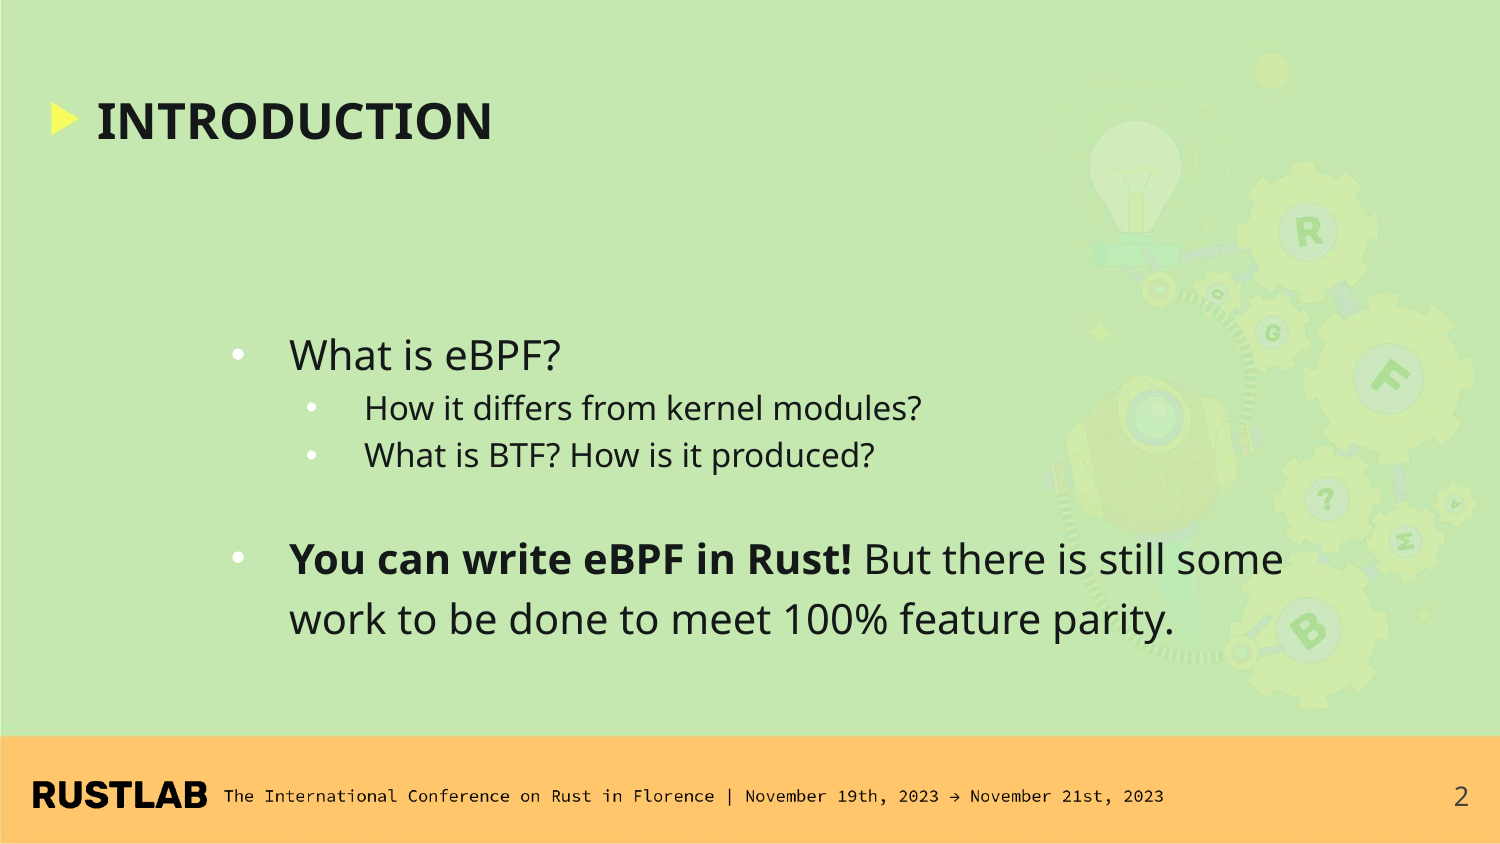

# INTRODUCTION
What is eBPF?
How it differs from kernel modules?
What is BTF? How is it produced?
You can write eBPF in Rust! But there is still some work to be done to meet 100% feature parity.